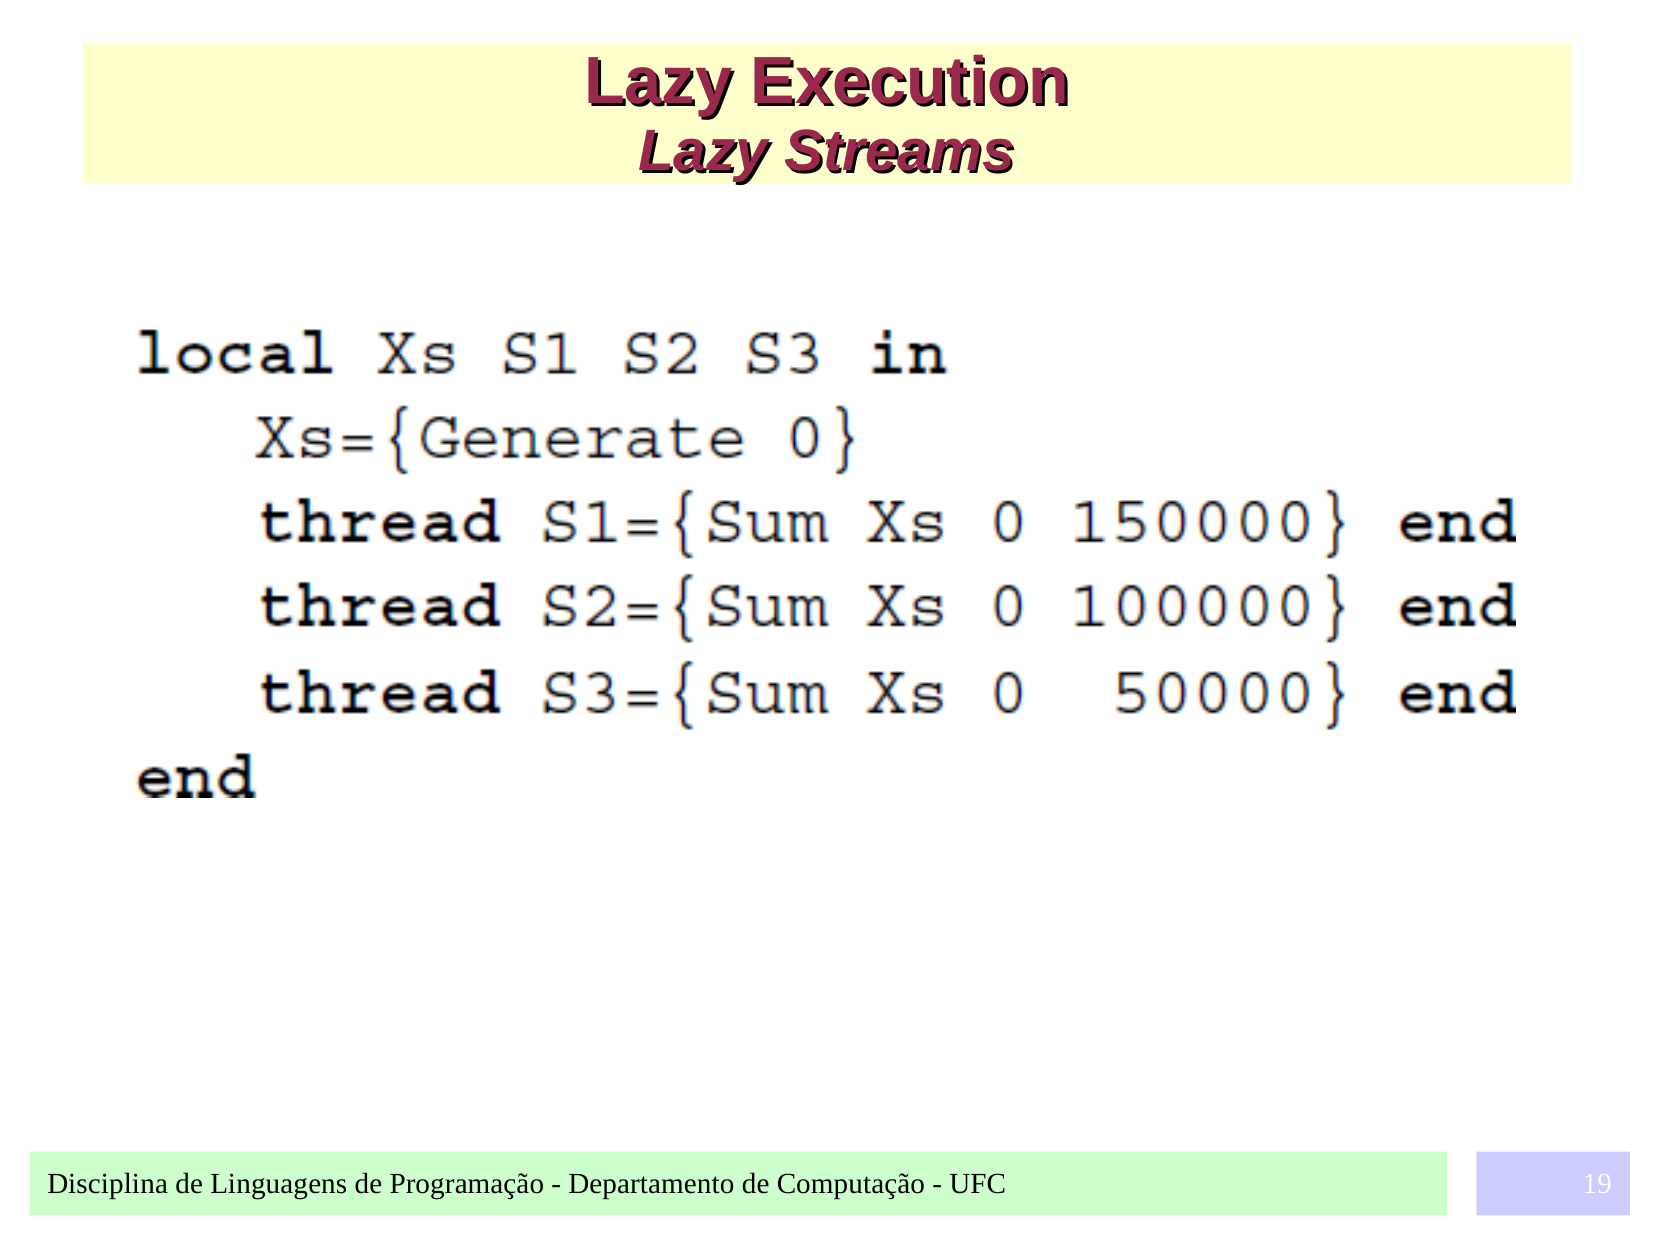

# Lazy Execution Lazy Streams
Disciplina de Linguagens de Programação - Departamento de Computação - UFC
19